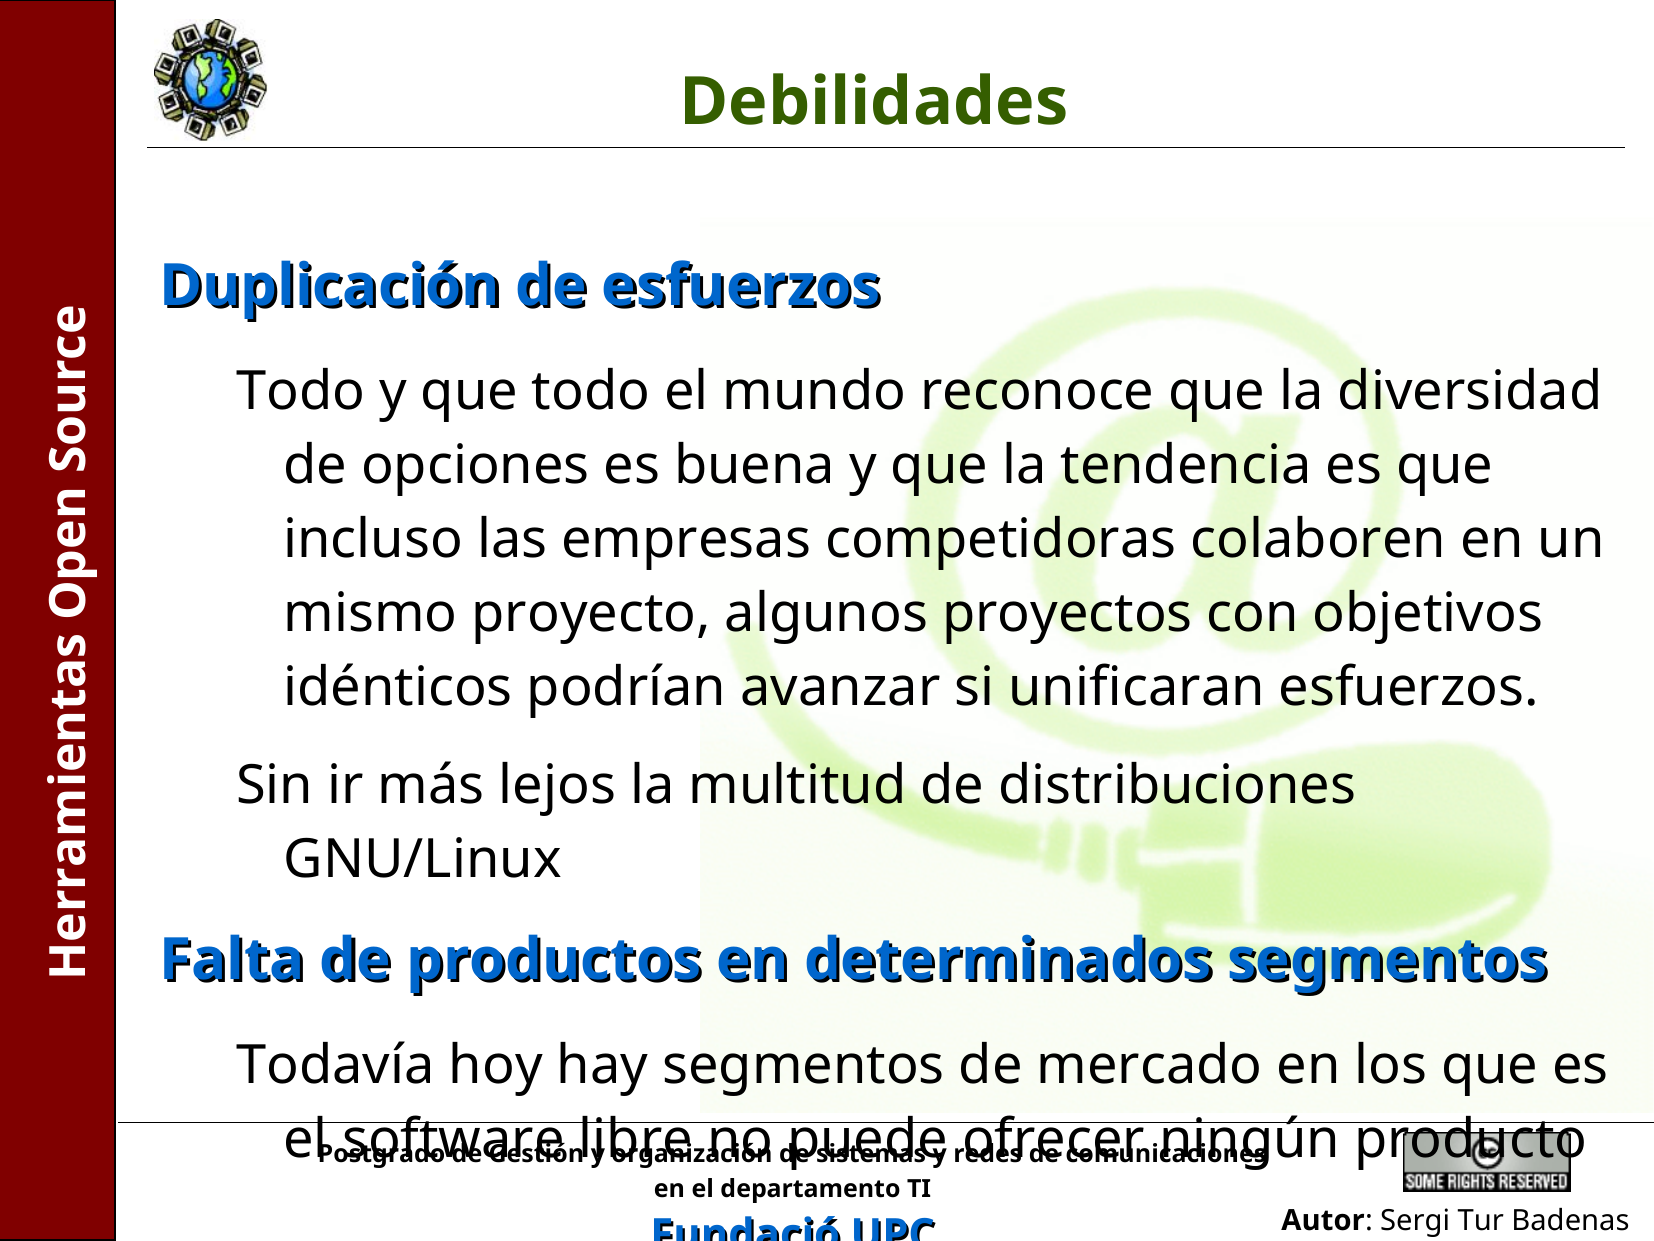

# Debilidades
Duplicación de esfuerzos
Todo y que todo el mundo reconoce que la diversidad de opciones es buena y que la tendencia es que incluso las empresas competidoras colaboren en un mismo proyecto, algunos proyectos con objetivos idénticos podrían avanzar si unificaran esfuerzos.
Sin ir más lejos la multitud de distribuciones GNU/Linux
Falta de productos en determinados segmentos
Todavía hoy hay segmentos de mercado en los que es el software libre no puede ofrecer ningún producto